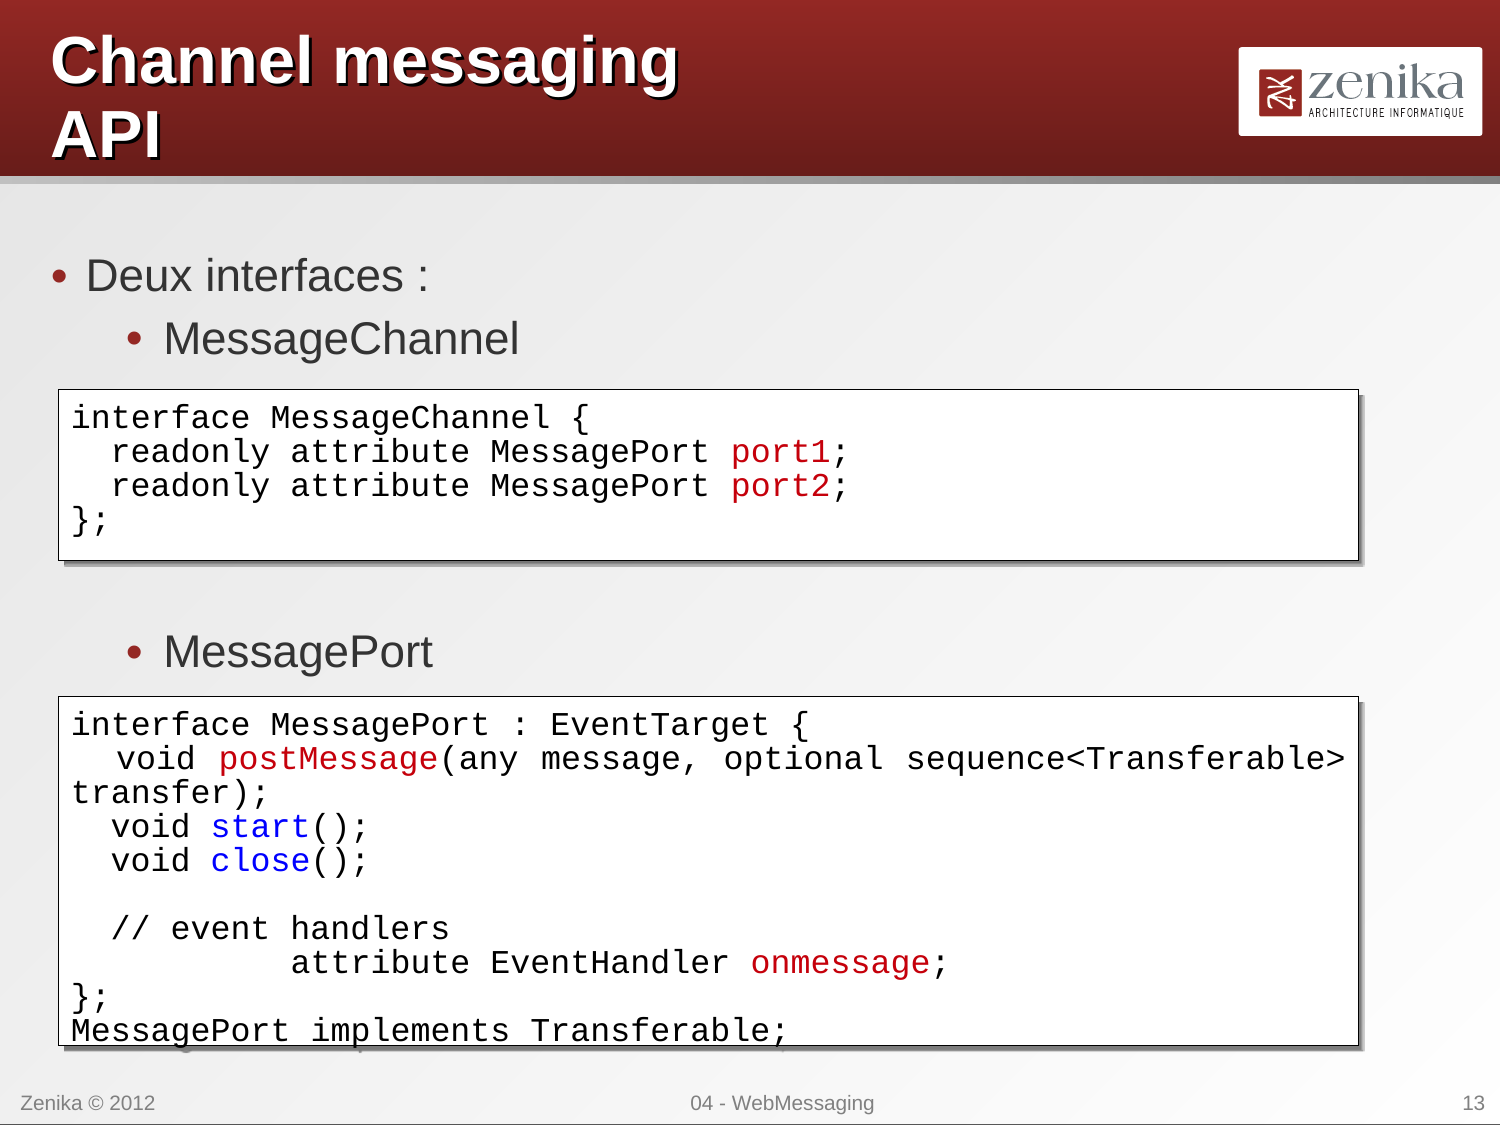

# Channel messaging API
Deux interfaces :
MessageChannel
MessagePort
interface MessageChannel {
 readonly attribute MessagePort port1;
 readonly attribute MessagePort port2;
};
interface MessagePort : EventTarget {
 void postMessage(any message, optional sequence<Transferable> transfer);
 void start();
 void close();
 // event handlers
 attribute EventHandler onmessage;
};
MessagePort implements Transferable;